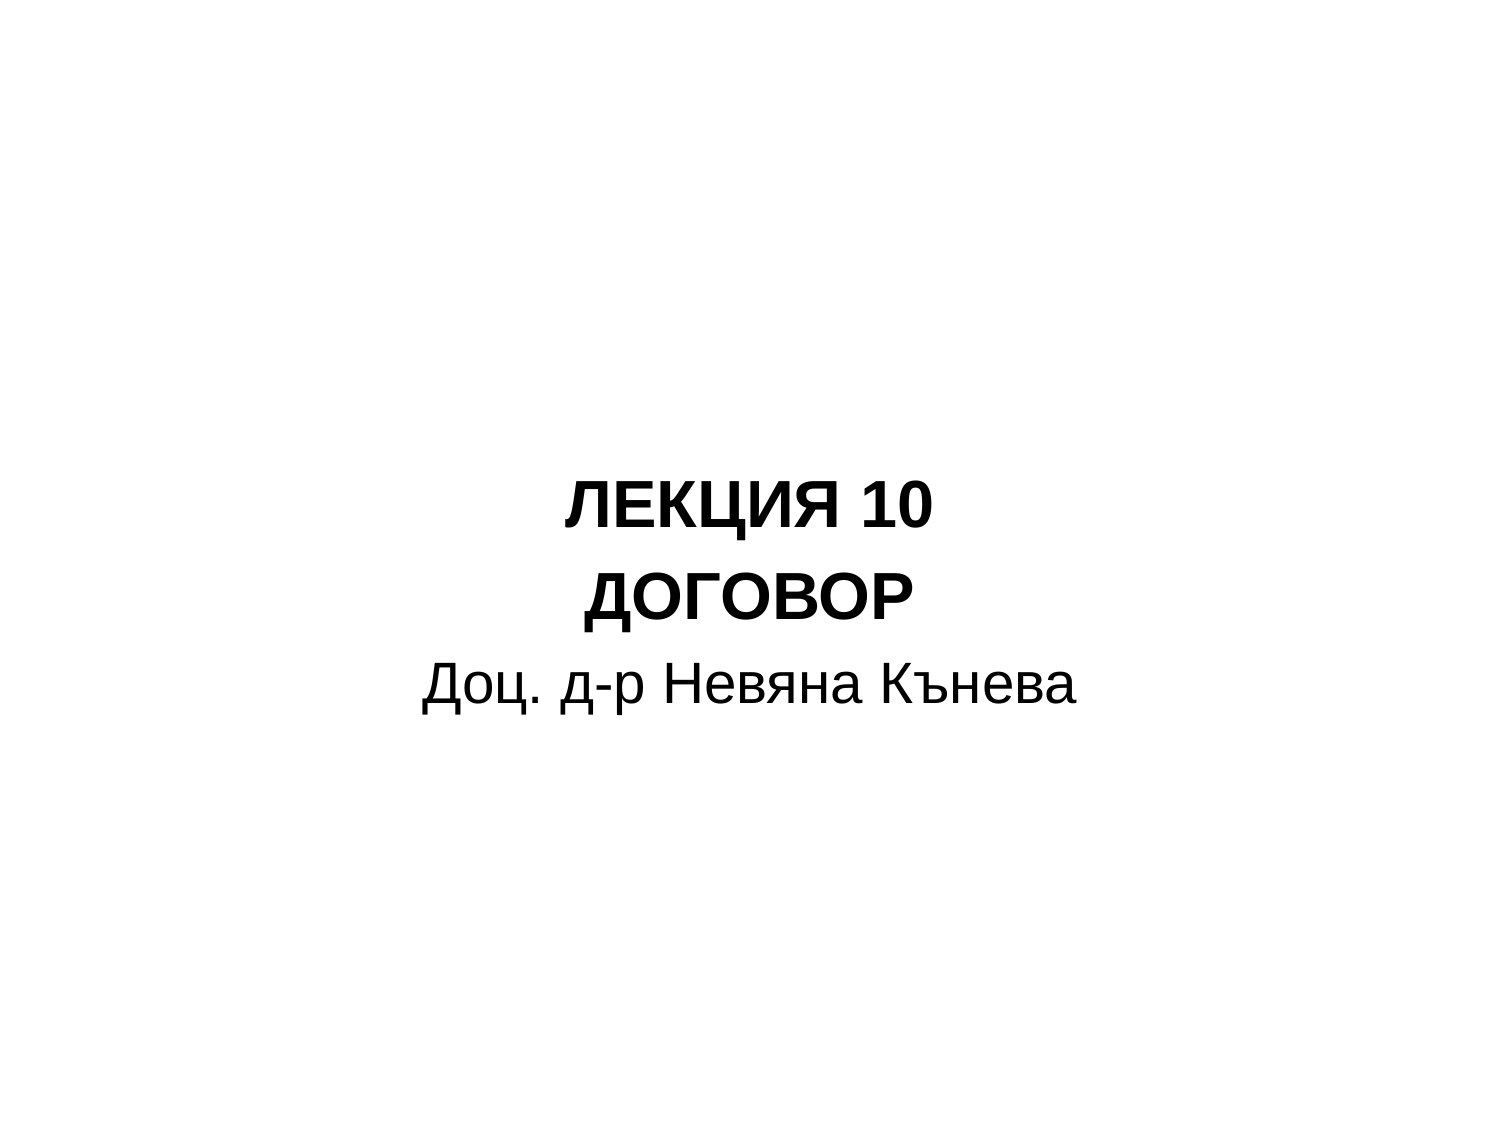

# ЛЕКЦИЯ 10 ДОГОВОР
Доц. д-р Невяна Кънева